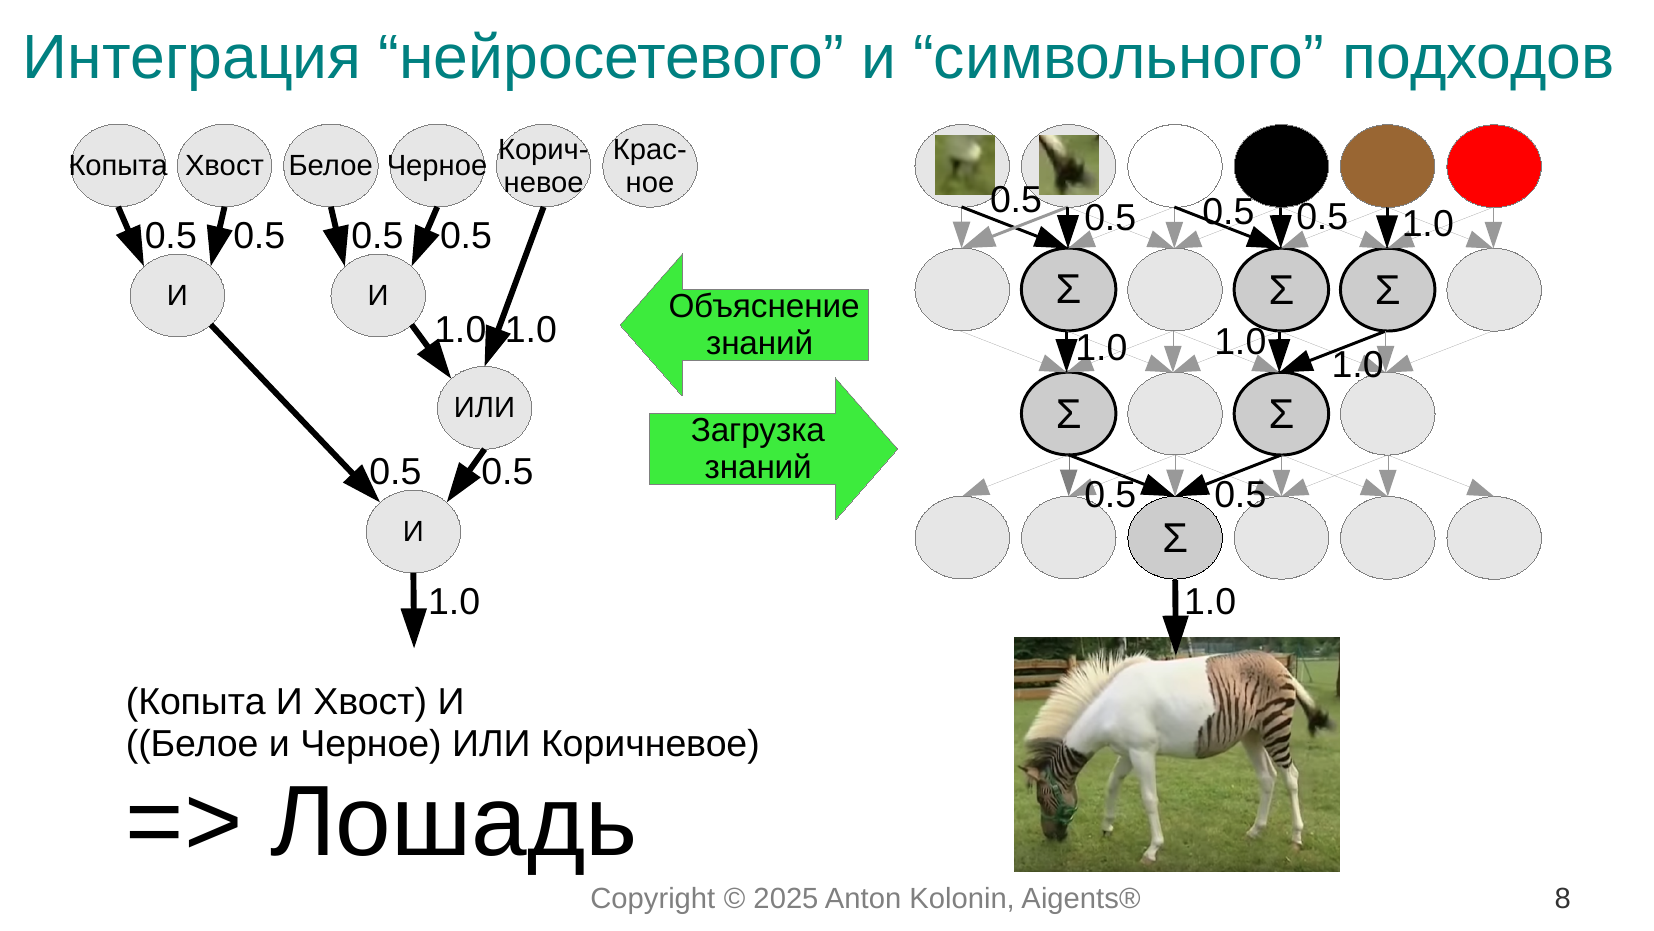

Интеграция “нейросетевого” и “символьного” подходов
Копыта
Хвост
Белое
Черное
Корич-
невое
Крас-
ное
0.5
0.5
0.5
0.5
1.0
0.5
0.5
0.5
0.5
Σ
Σ
Σ
 Объяснение
знаний
И
И
1.0
1.0
1.0
1.0
1.0
ИЛИ
Σ
Σ
Загрузка
знаний
0.5
0.5
0.5
0.5
И
Σ
1.0
1.0
(Копыта И Хвост) И
((Белое и Черное) ИЛИ Коричневое)
=> Лошадь
Copyright © 2025 Anton Kolonin, Aigents®
8